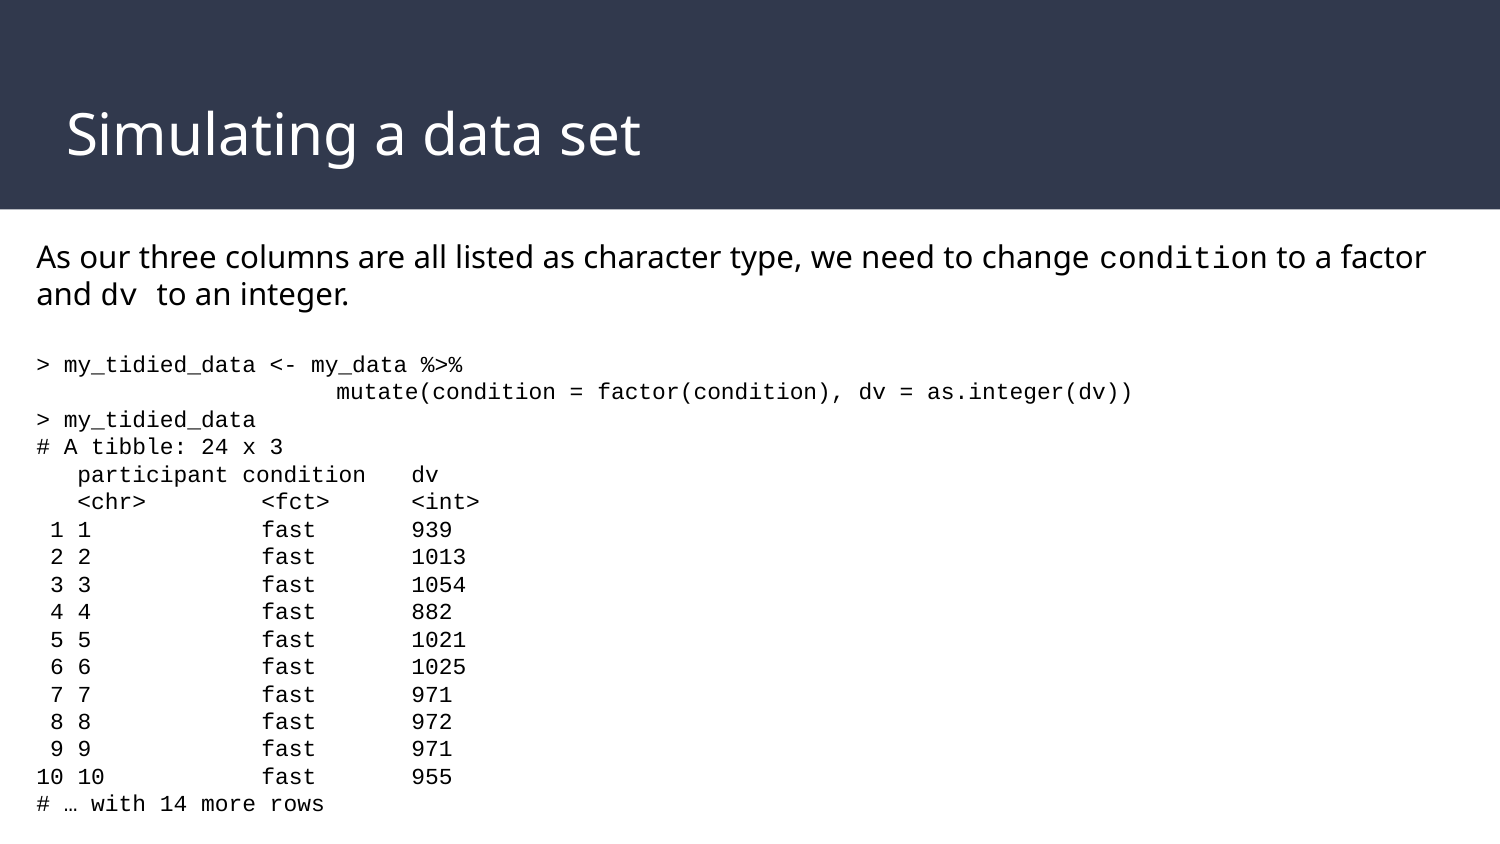

# Simulating a data set
As our three columns are all listed as character type, we need to change condition to a factor and dv to an integer.
> my_tidied_data <- my_data %>%
 				mutate(condition = factor(condition), dv = as.integer(dv))
> my_tidied_data
# A tibble: 24 x 3
 participant condition	dv
 <chr> 	<fct> 	<int>
 1 1 	fast 	939
 2 2 	fast 	1013
 3 3 	fast 	1054
 4 4 	fast 	882
 5 5 	fast 	1021
 6 6 	fast 	1025
 7 7 	fast 	971
 8 8 	fast 	972
 9 9 	fast 	971
10 10 	fast 	955
# … with 14 more rows